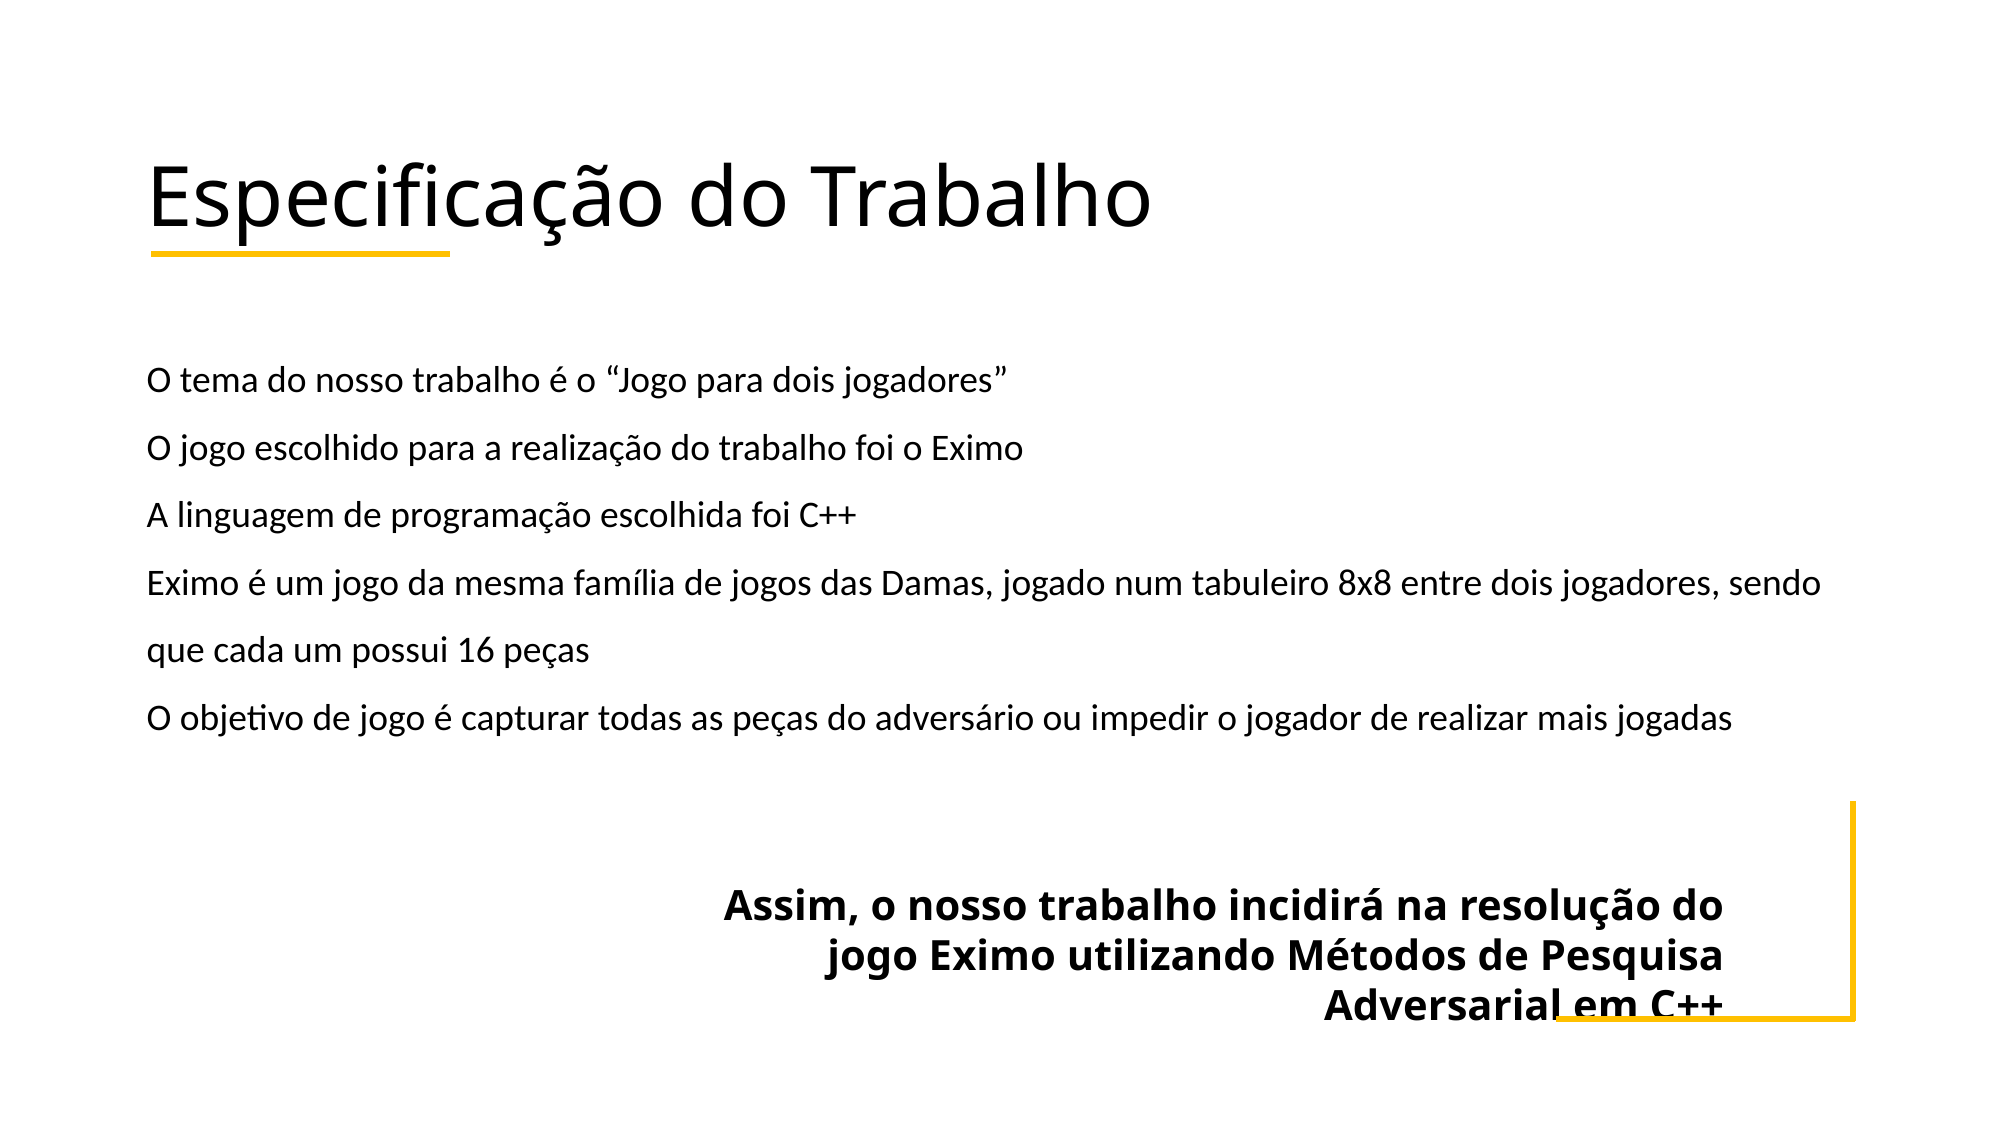

# Especificação do Trabalho
O tema do nosso trabalho é o “Jogo para dois jogadores”
O jogo escolhido para a realização do trabalho foi o Eximo
A linguagem de programação escolhida foi C++
Eximo é um jogo da mesma família de jogos das Damas, jogado num tabuleiro 8x8 entre dois jogadores, sendo que cada um possui 16 peças
O objetivo de jogo é capturar todas as peças do adversário ou impedir o jogador de realizar mais jogadas
Assim, o nosso trabalho incidirá na resolução do jogo Eximo utilizando Métodos de Pesquisa Adversarial em C++